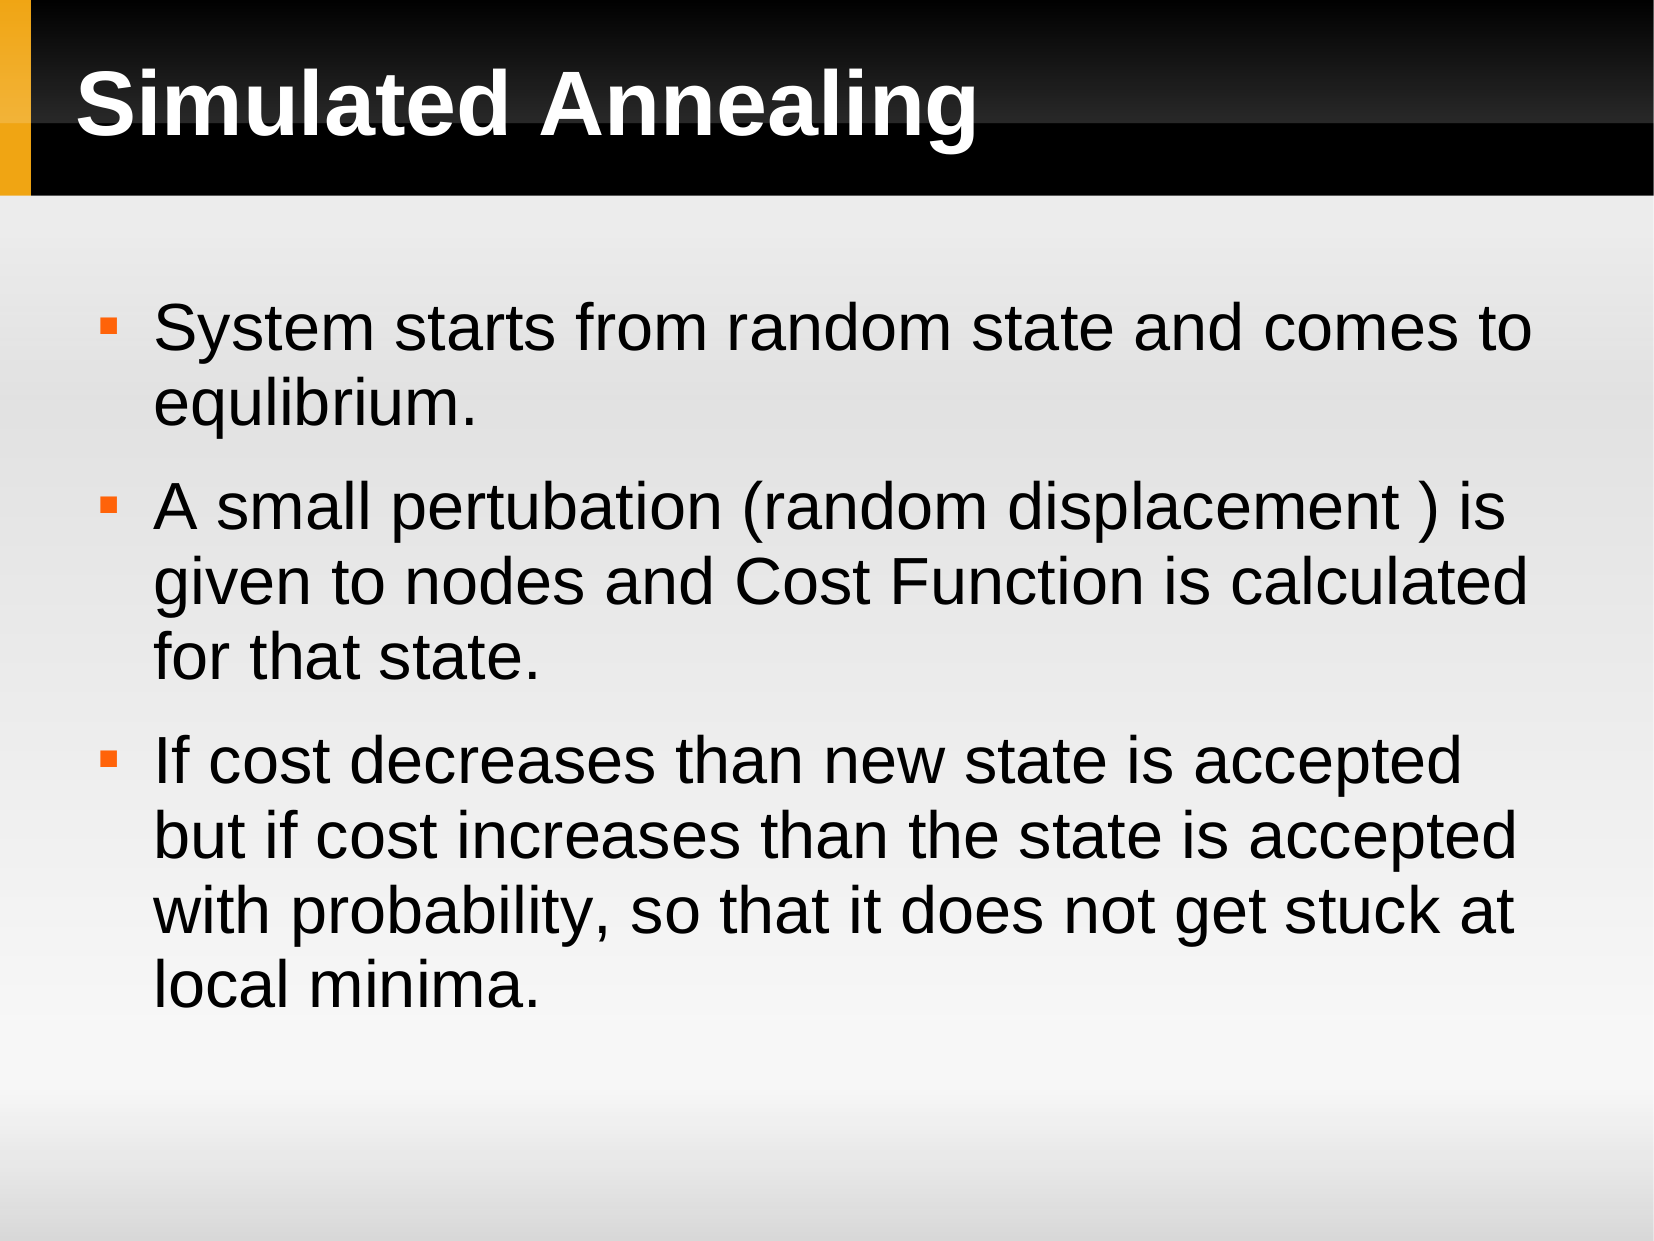

# Simulated Annealing
System starts from random state and comes to equlibrium.
A small pertubation (random displacement ) is given to nodes and Cost Function is calculated for that state.
If cost decreases than new state is accepted but if cost increases than the state is accepted with probability, so that it does not get stuck at local minima.